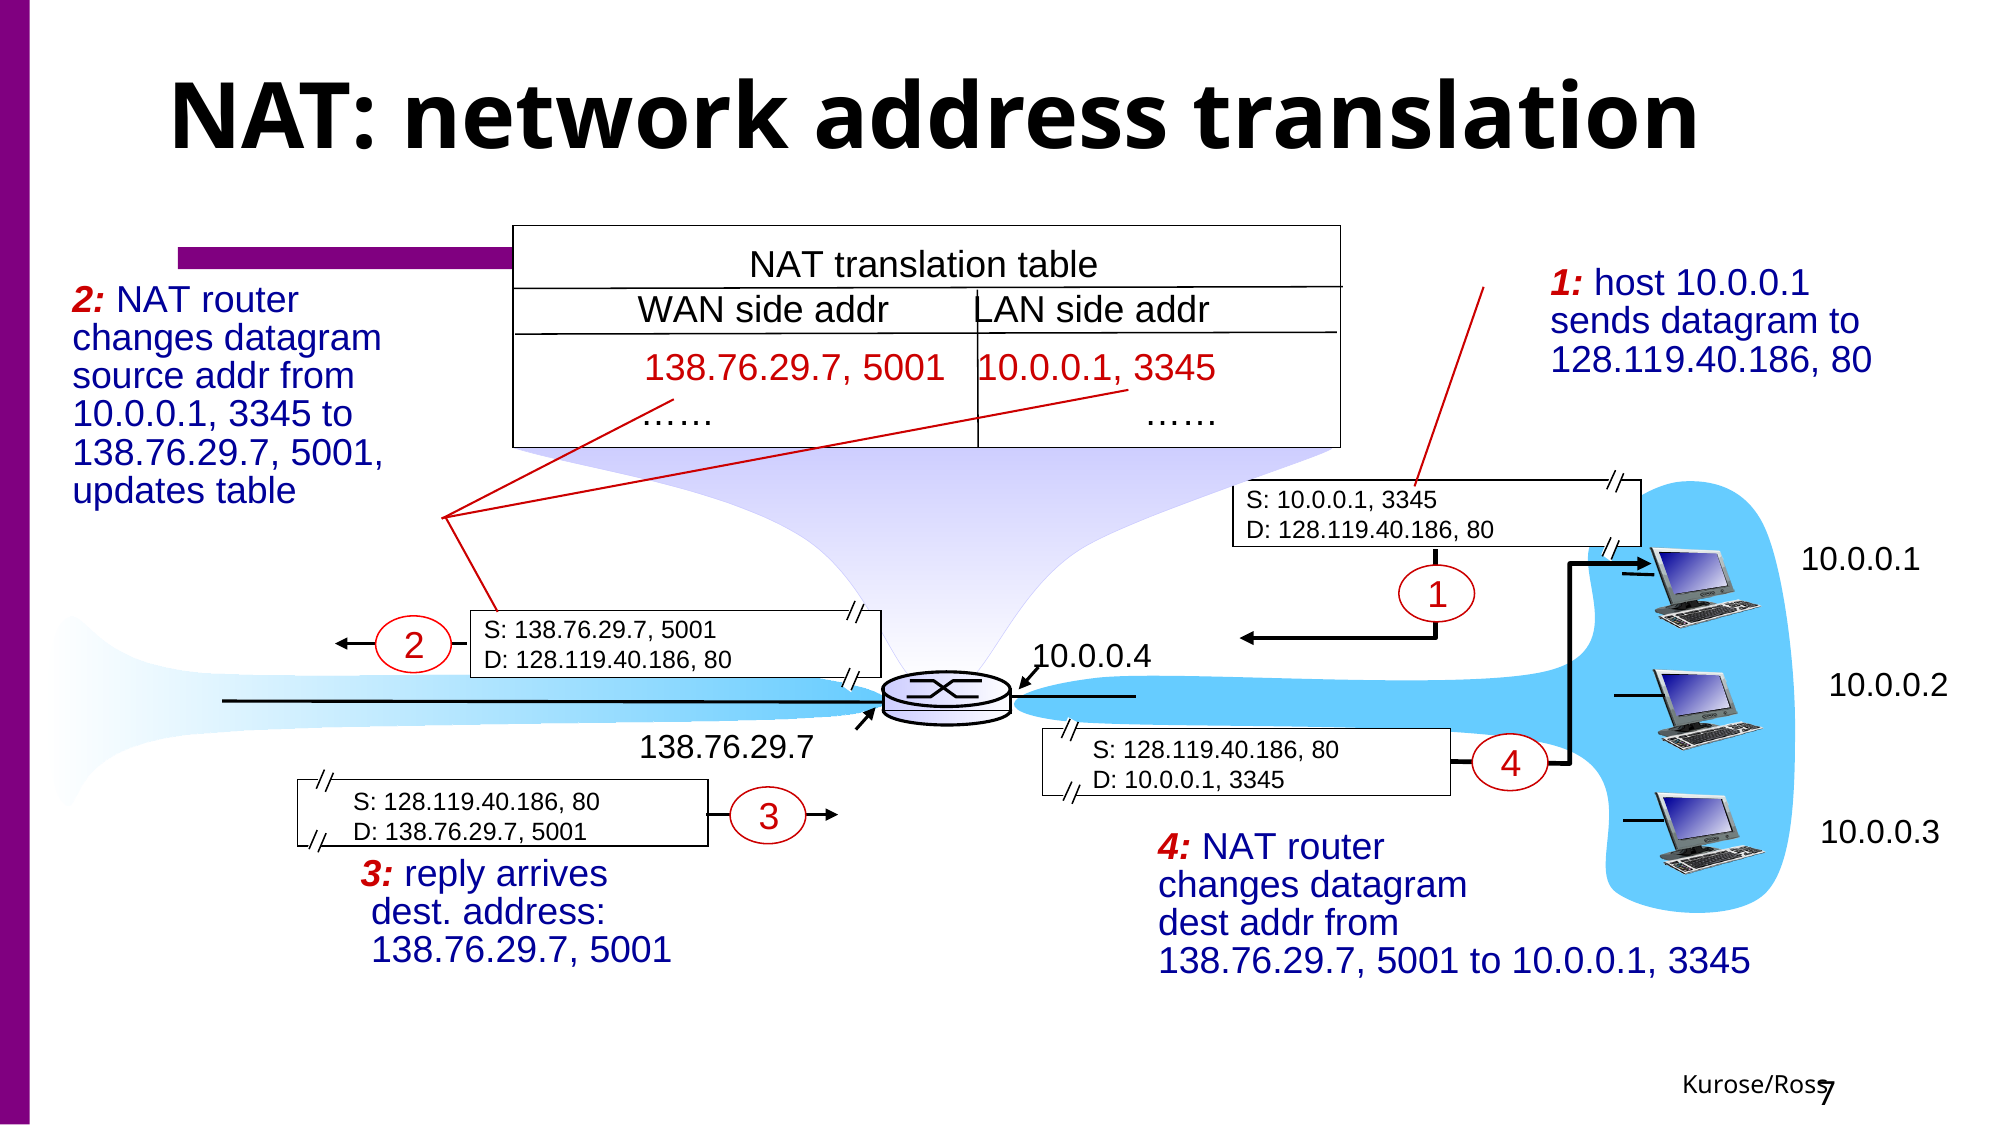

# NAT: network address translation
NAT translation table
WAN side addr LAN side addr
1: host 10.0.0.1
sends datagram to
128.119.40.186, 80
2: NAT router
changes datagram
source addr from
10.0.0.1, 3345 to
138.76.29.7, 5001,
updates table
138.76.29.7, 5001 10.0.0.1, 3345
…… ……
S: 10.0.0.1, 3345
D: 128.119.40.186, 80
1
10.0.0.1
S: 128.119.40.186, 80
D: 10.0.0.1, 3345
4
S: 138.76.29.7, 5001
D: 128.119.40.186, 80
2
10.0.0.4
10.0.0.2
138.76.29.7
S: 128.119.40.186, 80
D: 138.76.29.7, 5001
3
10.0.0.3
4: NAT router
changes datagram
dest addr from
138.76.29.7, 5001 to 10.0.0.1, 3345
3: reply arrives
 dest. address:
 138.76.29.7, 5001
Kurose/Ross